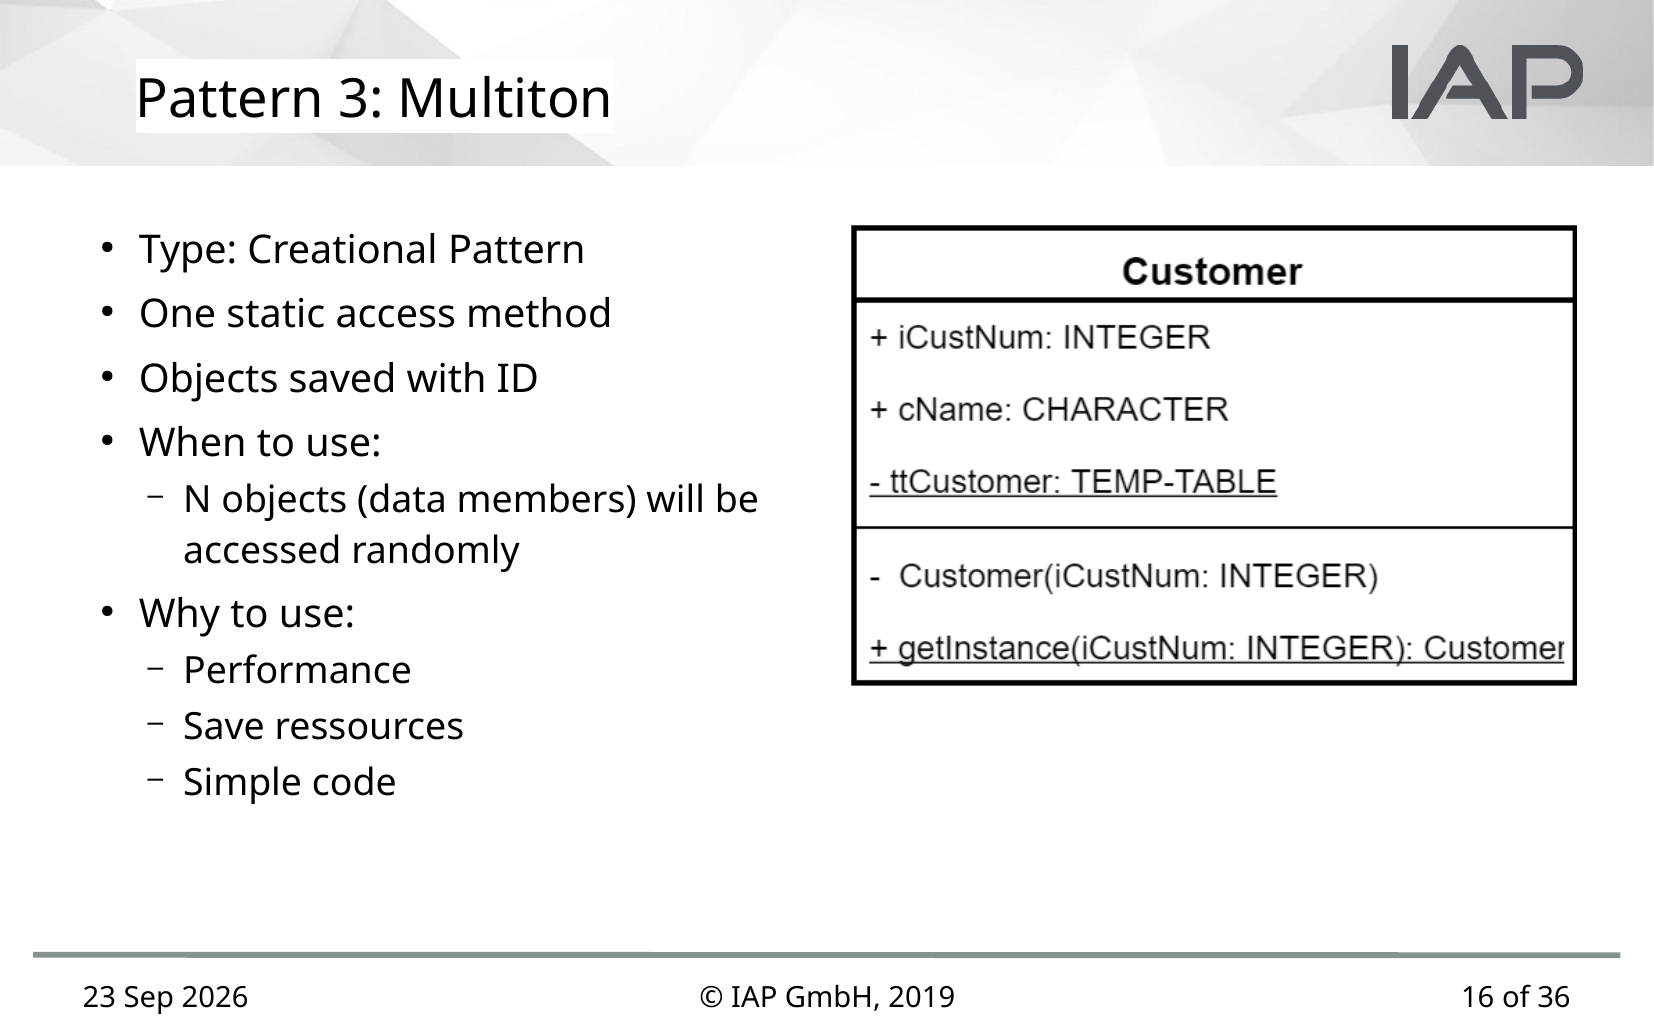

# Pattern 3: Multiton
Type: Creational Pattern
One static access method
Objects saved with ID
When to use:
N objects (data members) will be accessed randomly
Why to use:
Performance
Save ressources
Simple code
© IAP GmbH, 2019
16